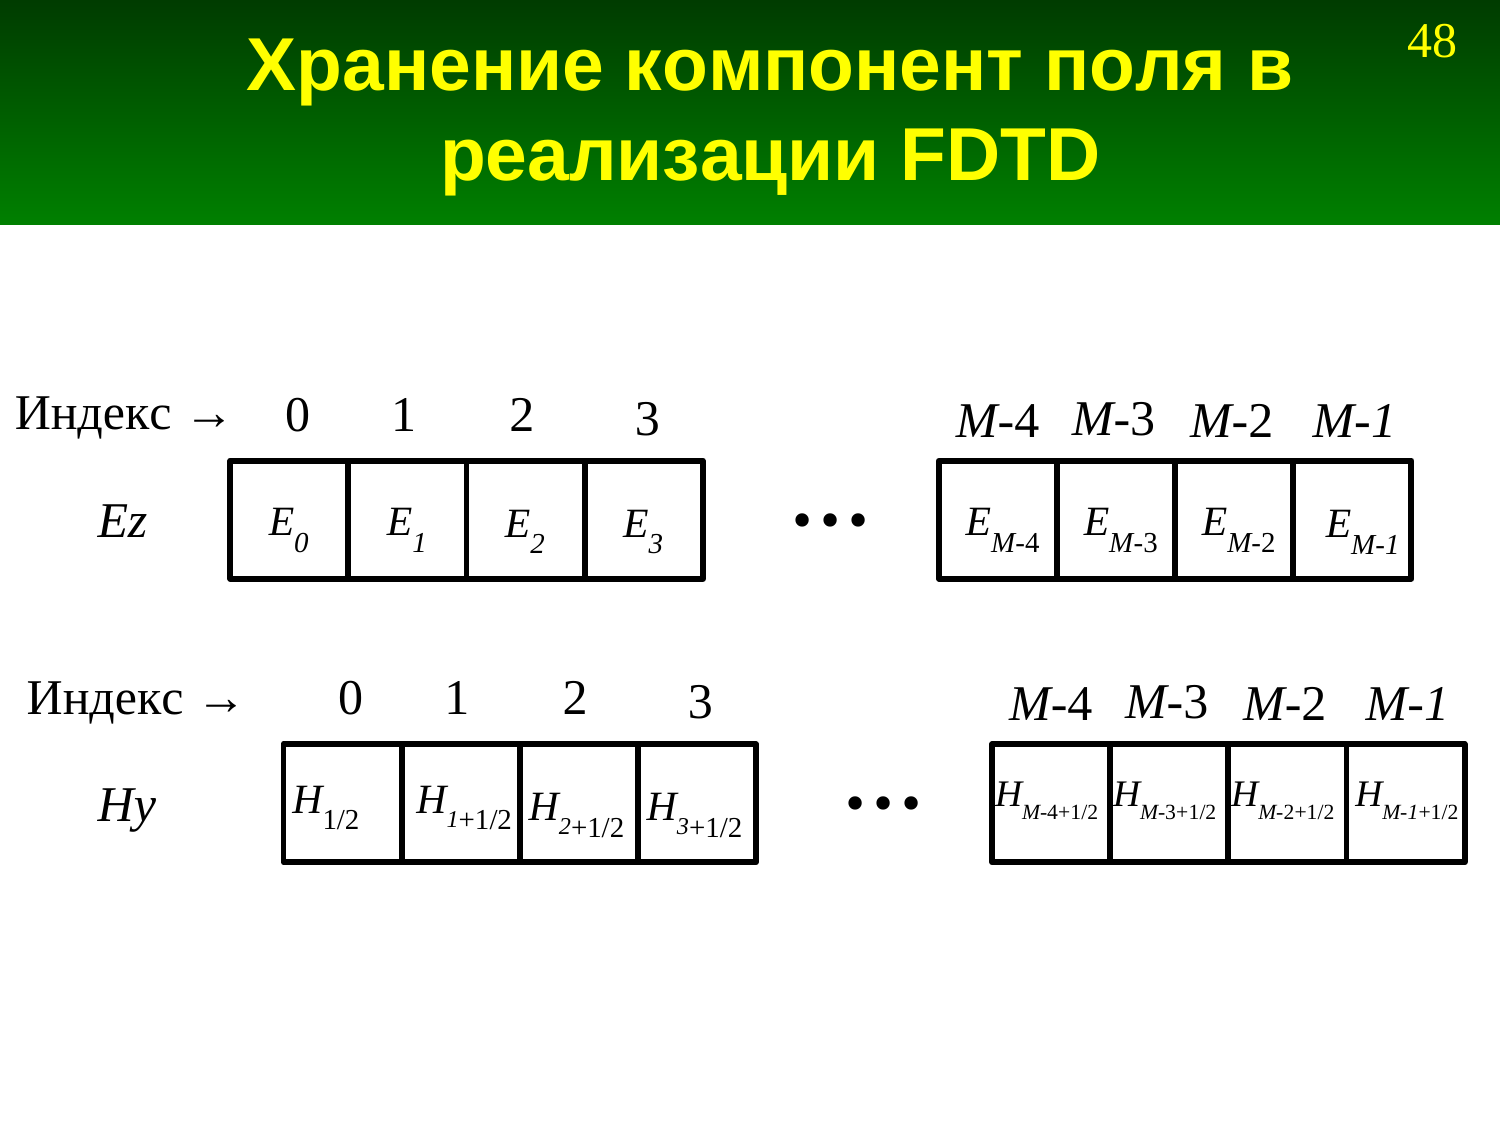

# Хранение компонент поля в реализации FDTD
Индекс →
0
1
2
3
M-3
M-4
M-2
M-1
...
E1
EM-4
EM-3
EM-2
E0
E2
E3
Ez
EM-1
Индекс →
0
1
2
3
M-3
M-4
M-2
M-1
...
H1/2
H1+1/2
HM-4+1/2
HM-3+1/2
HM-2+1/2
HM-1+1/2
H2+1/2
H3+1/2
Hy